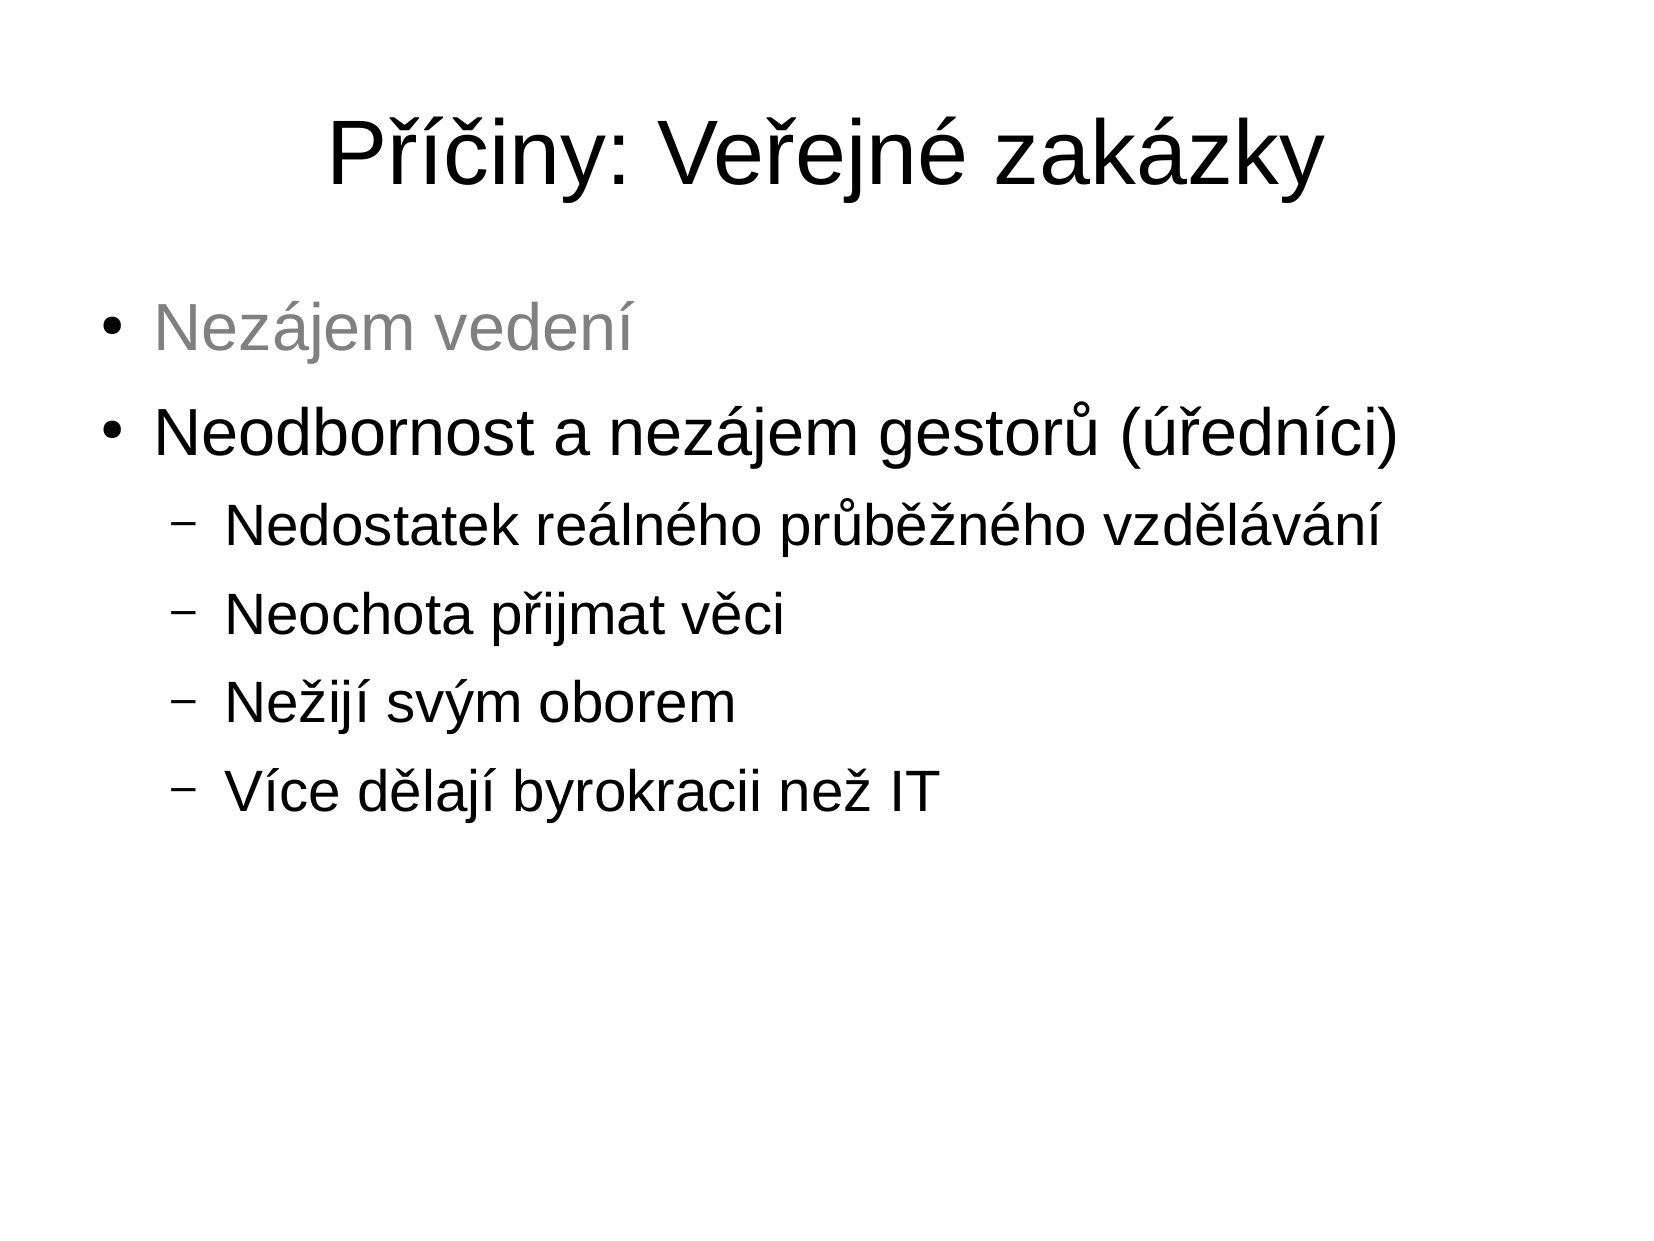

# Příčiny: Veřejné zakázky
Nezájem vedení
Neodbornost a nezájem gestorů (úředníci)
Nedostatek reálného průběžného vzdělávání
Neochota přijmat věci
Nežijí svým oborem
Více dělají byrokracii než IT